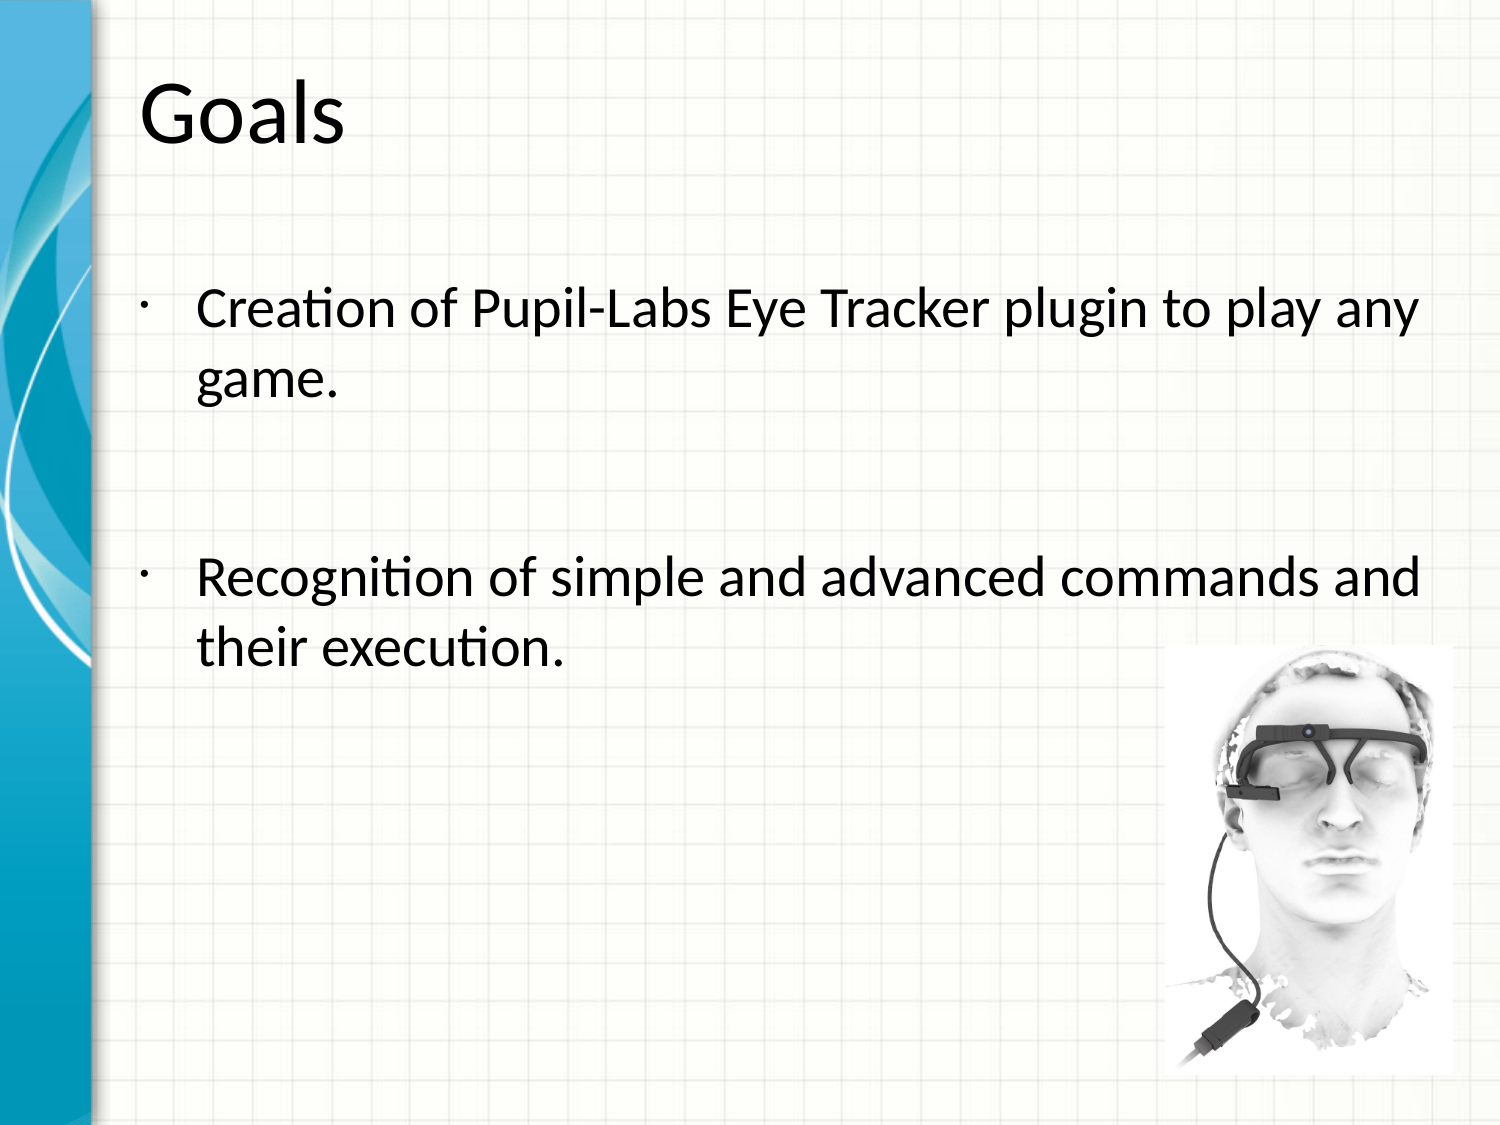

# Goals
Creation of Pupil-Labs Eye Tracker plugin to play any game.
Recognition of simple and advanced commands and their execution.